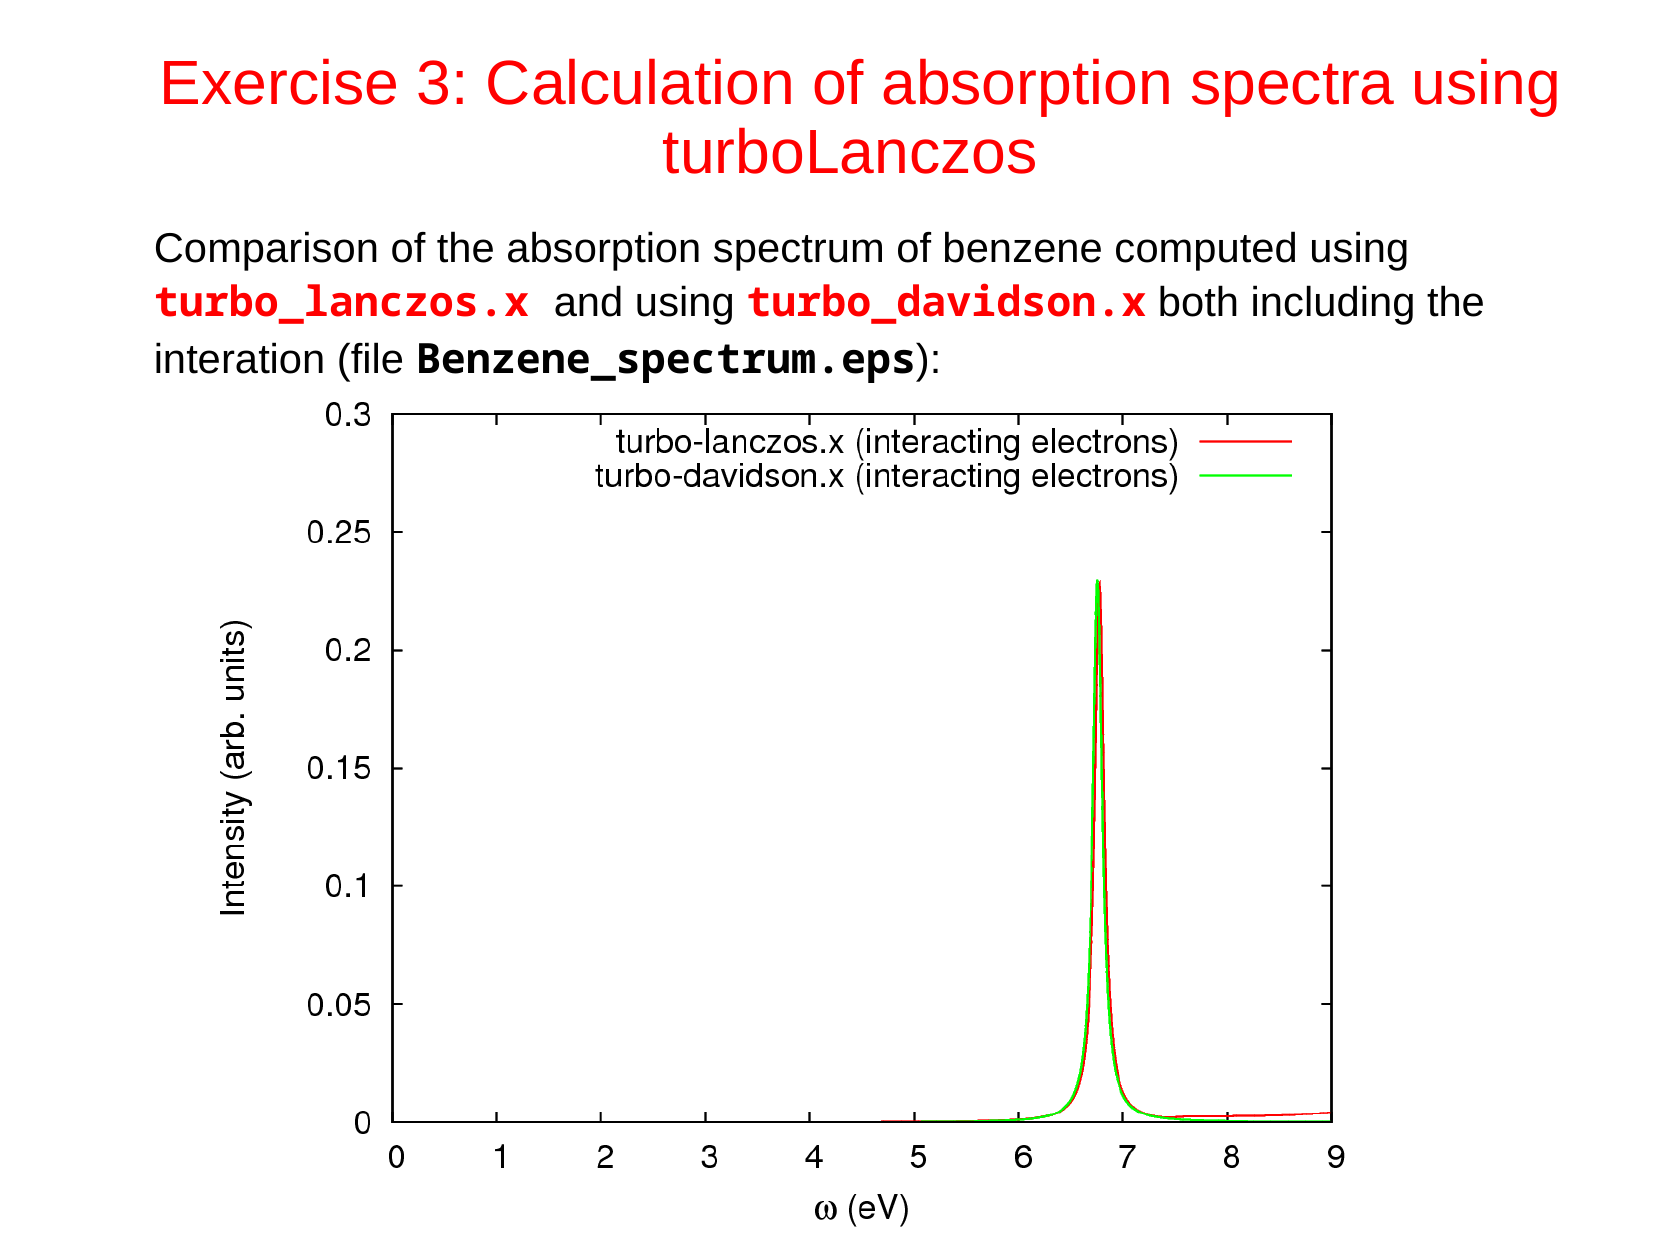

Exercise 3: Calculation of absorption spectra using turboLanczos
# Comparison of the absorption spectrum of benzene computed using turbo_lanczos.x and using turbo_davidson.x both including the interation (file Benzene_spectrum.eps):